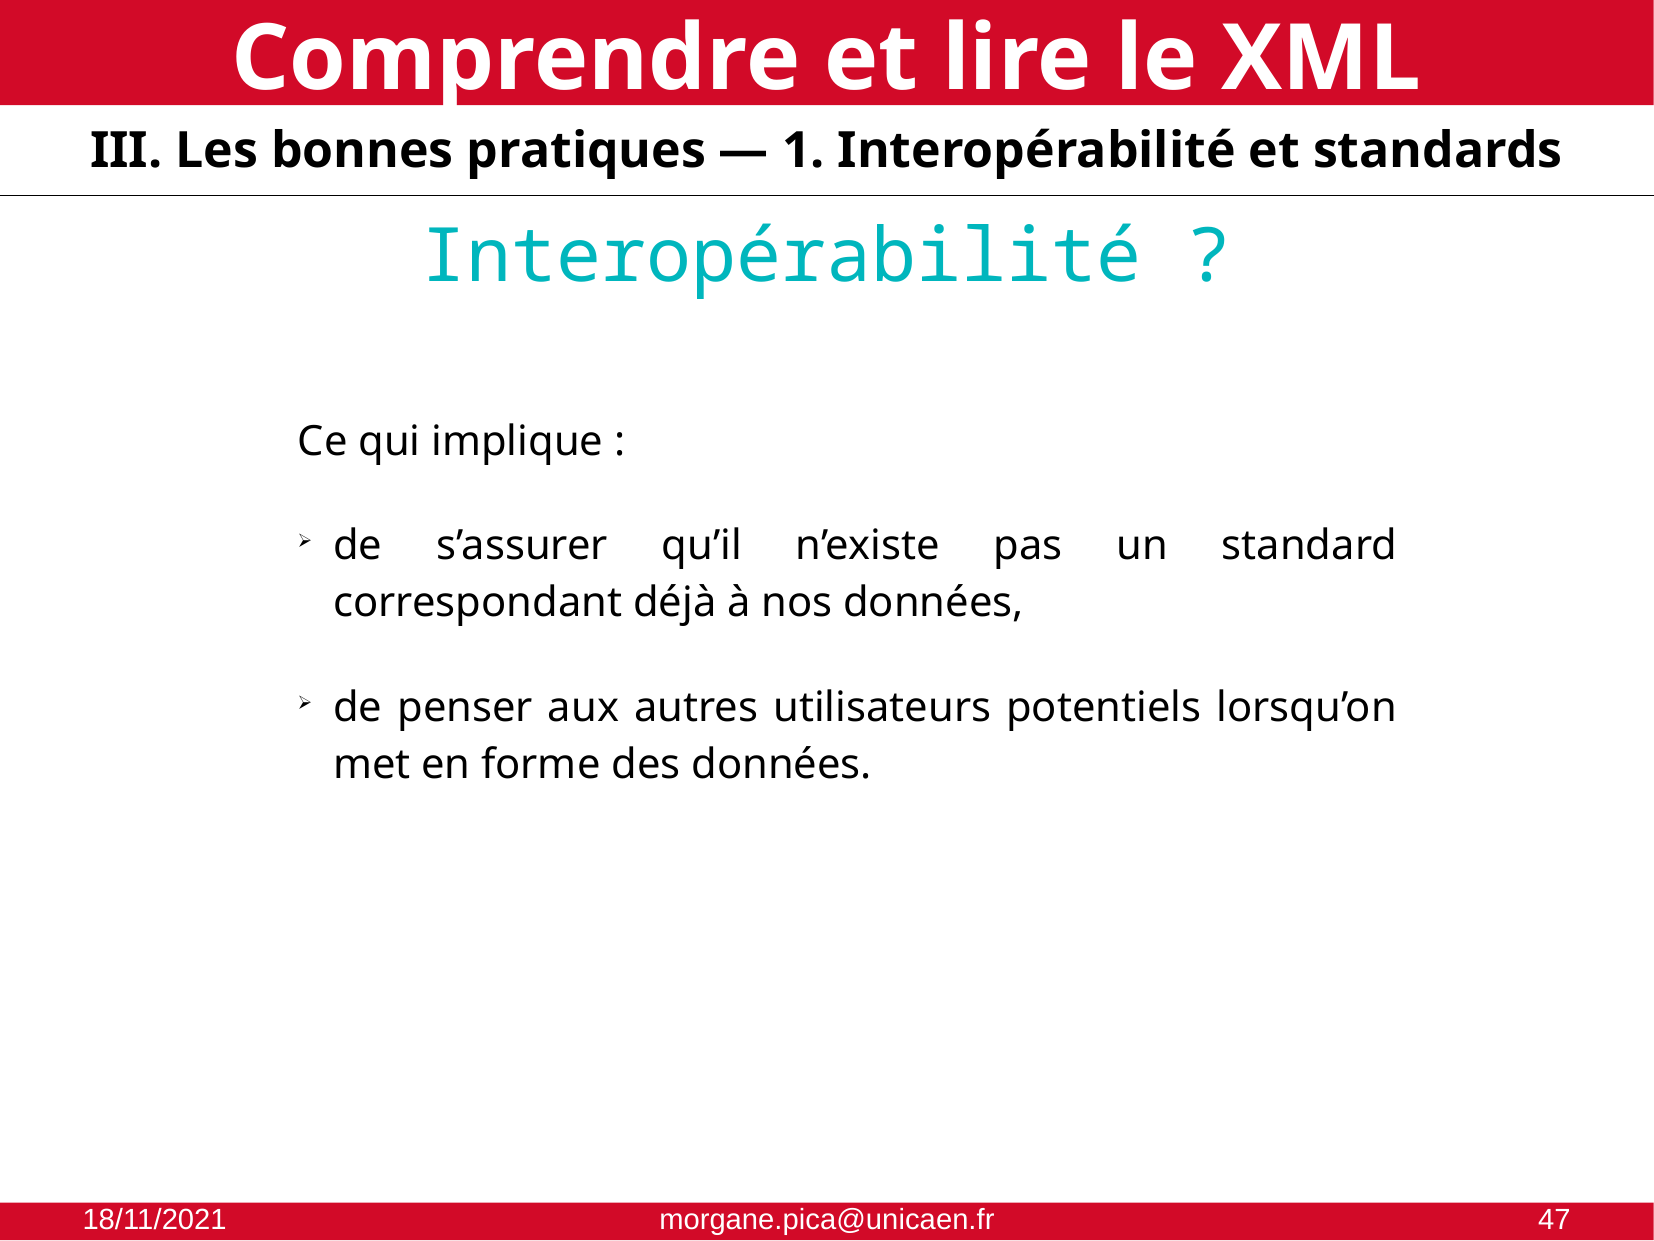

# Comprendre et lire le XML
III. Les bonnes pratiques — 1. Interopérabilité et standards
Interopérabilité ?
Ce qui implique :
de s’assurer qu’il n’existe pas un standard correspondant déjà à nos données,
de penser aux autres utilisateurs potentiels lorsqu’on met en forme des données.
18/11/2021
morgane.pica@unicaen.fr
47